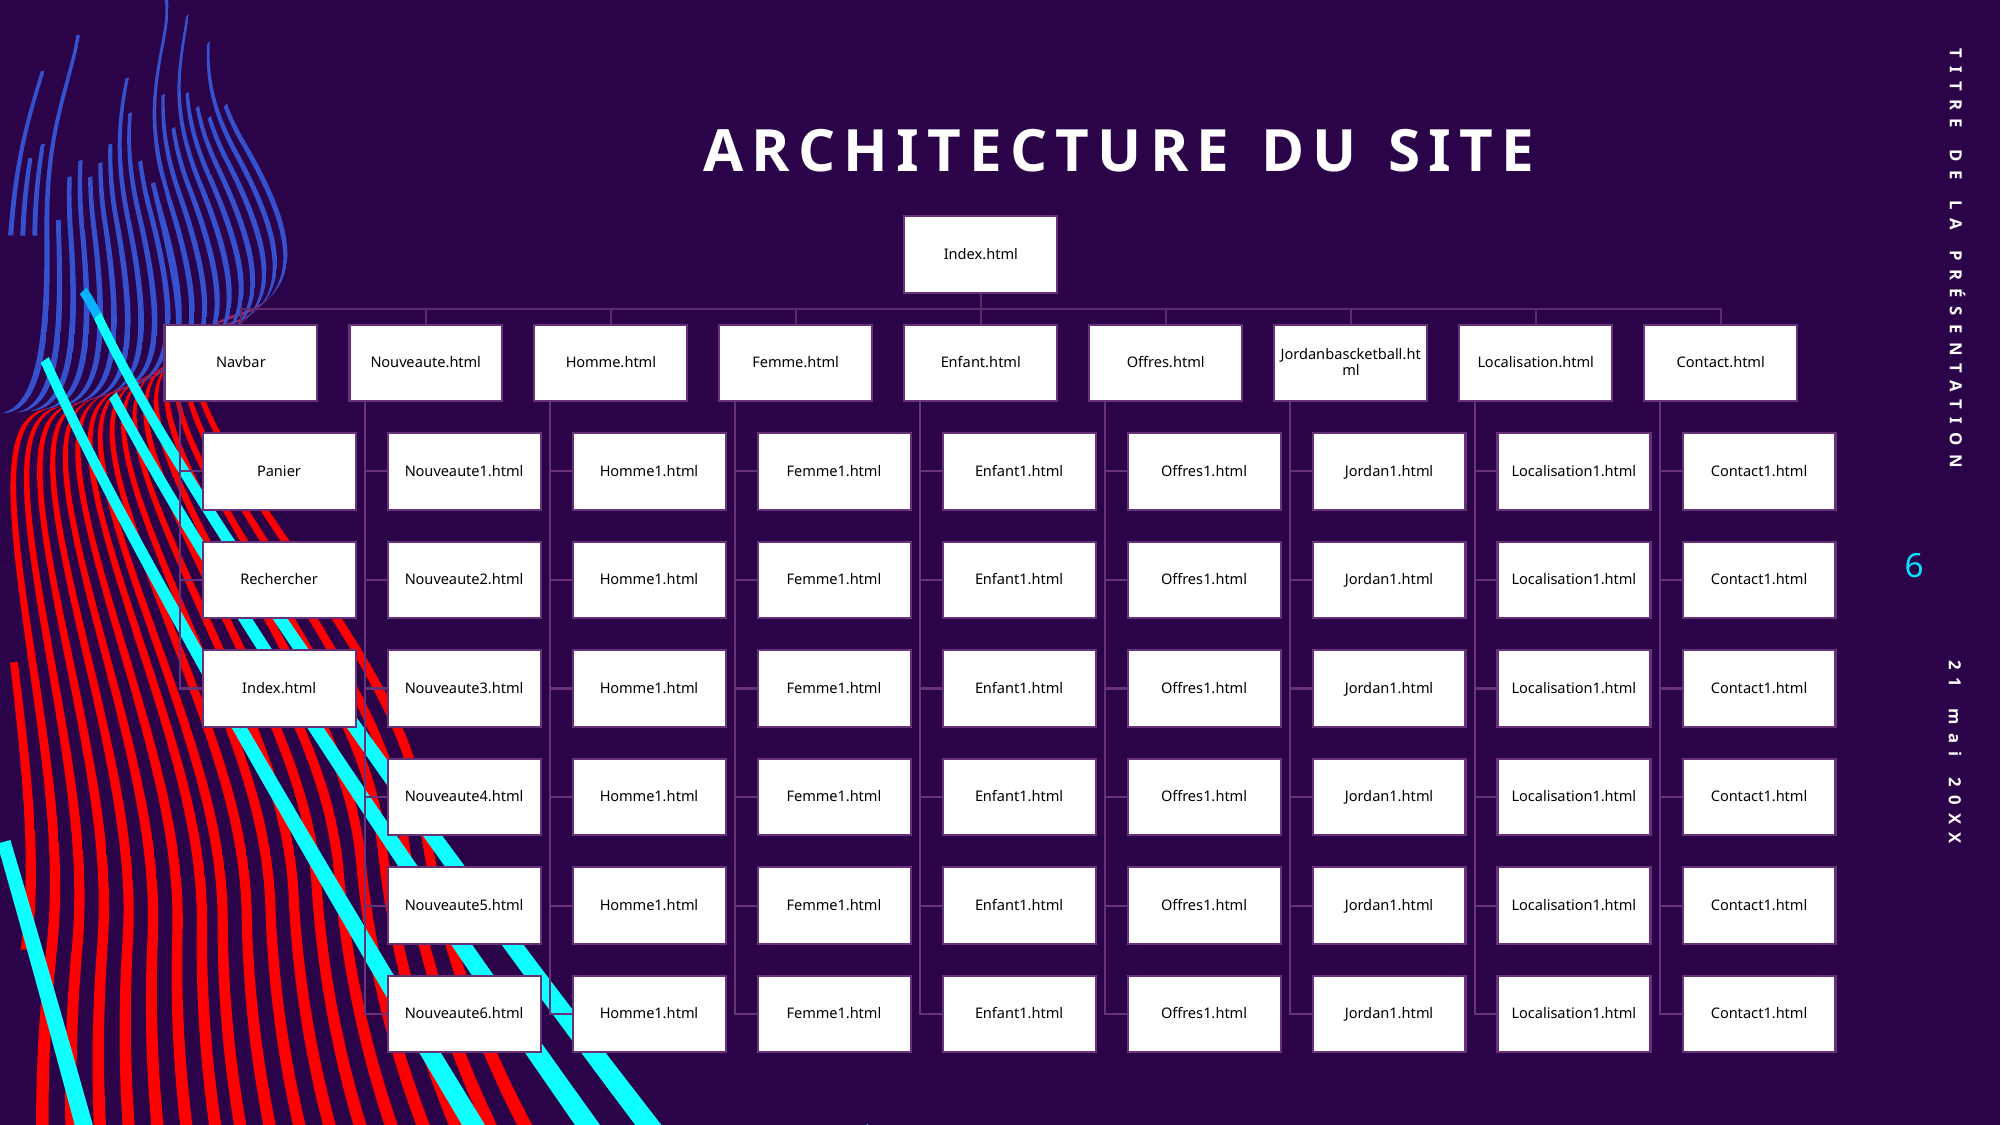

# Architecture du Site
Index.html
Navbar
Nouveaute.html
Homme.html
Femme.html
Enfant.html
Offres.html
Jordanbascketball.html
Localisation.html
Contact.html
Panier
Nouveaute1.html
Homme1.html
Femme1.html
Enfant1.html
Offres1.html
Jordan1.html
Localisation1.html
Contact1.html
Rechercher
Nouveaute2.html
Homme1.html
Femme1.html
Enfant1.html
Offres1.html
Jordan1.html
Localisation1.html
Contact1.html
Index.html
Nouveaute3.html
Homme1.html
Femme1.html
Enfant1.html
Offres1.html
Jordan1.html
Localisation1.html
Contact1.html
Nouveaute4.html
Homme1.html
Femme1.html
Enfant1.html
Offres1.html
Jordan1.html
Localisation1.html
Contact1.html
Nouveaute5.html
Homme1.html
Femme1.html
Enfant1.html
Offres1.html
Jordan1.html
Localisation1.html
Contact1.html
Nouveaute6.html
Homme1.html
Femme1.html
Enfant1.html
Offres1.html
Jordan1.html
Localisation1.html
Contact1.html
TITRE DE LA PRÉSENTATION
21 mai 20XX